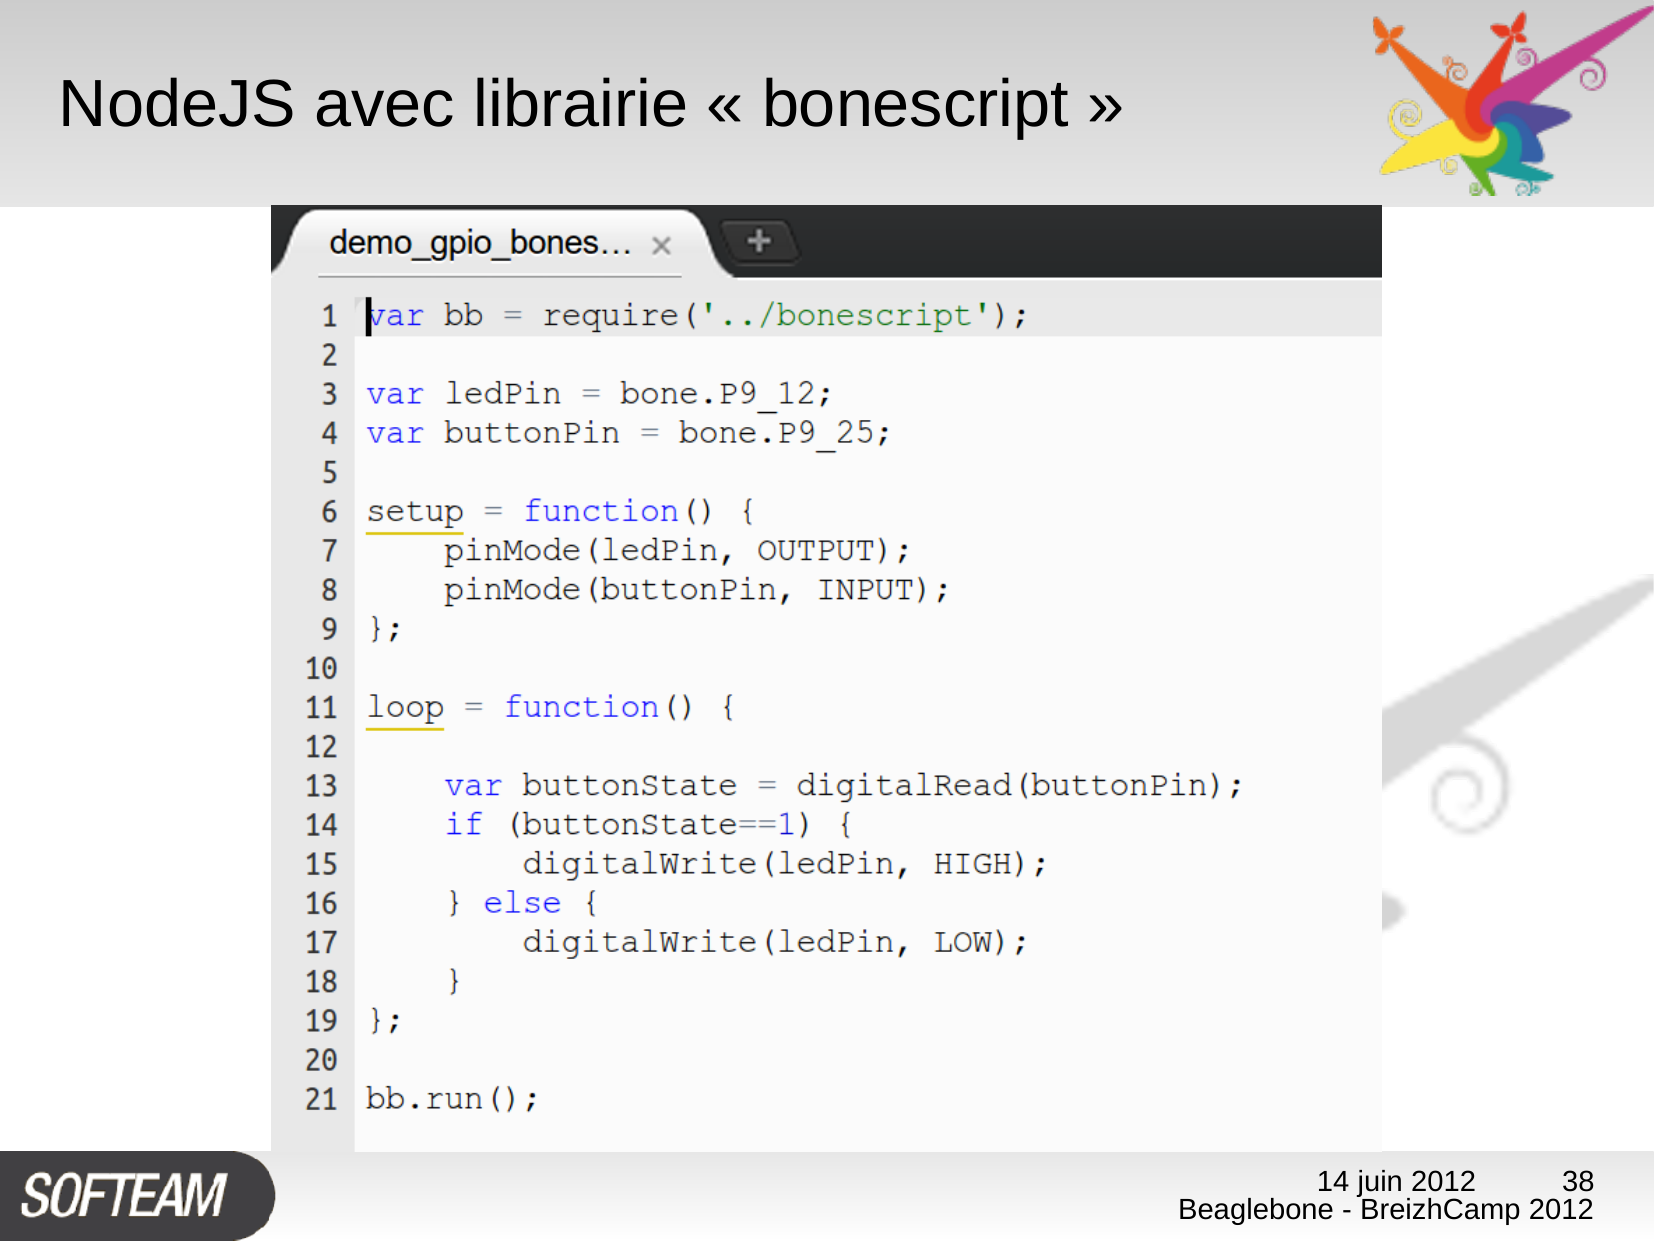

# NodeJS avec librairie « bonescript »
14 juin 2012
38
Beaglebone - BreizhCamp 2012